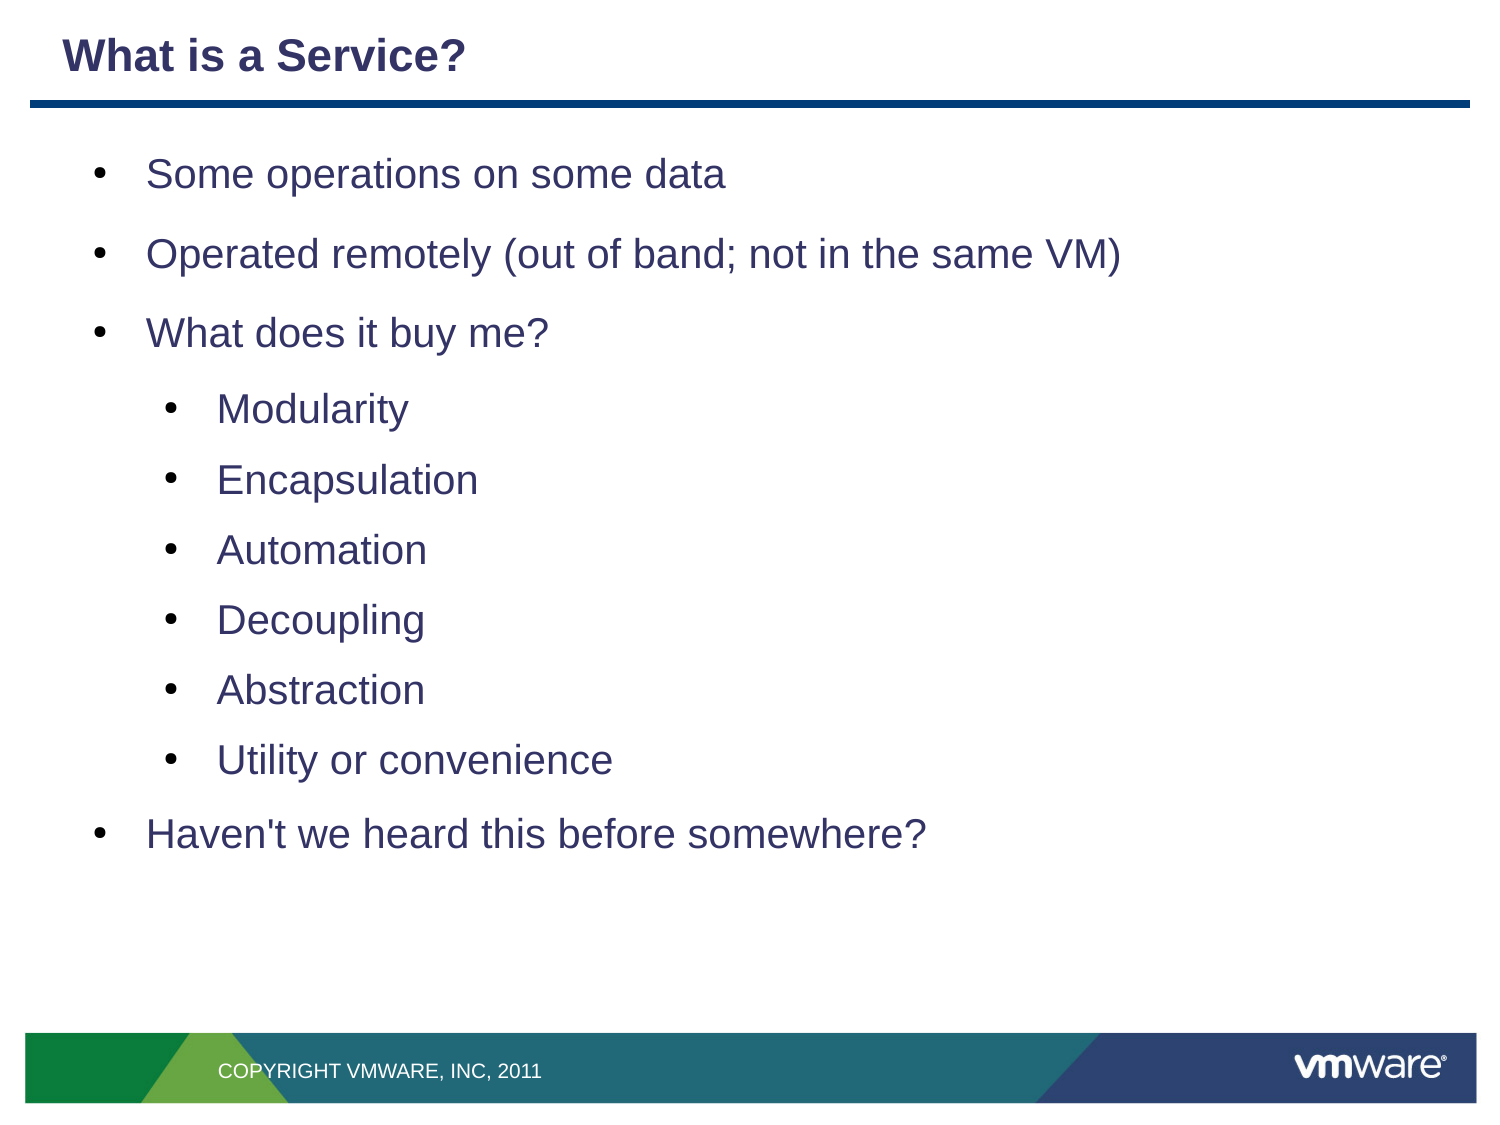

# What is a Service?
Some operations on some data
Operated remotely (out of band; not in the same VM)
What does it buy me?
Modularity
Encapsulation
Automation
Decoupling
Abstraction
Utility or convenience
Haven't we heard this before somewhere?